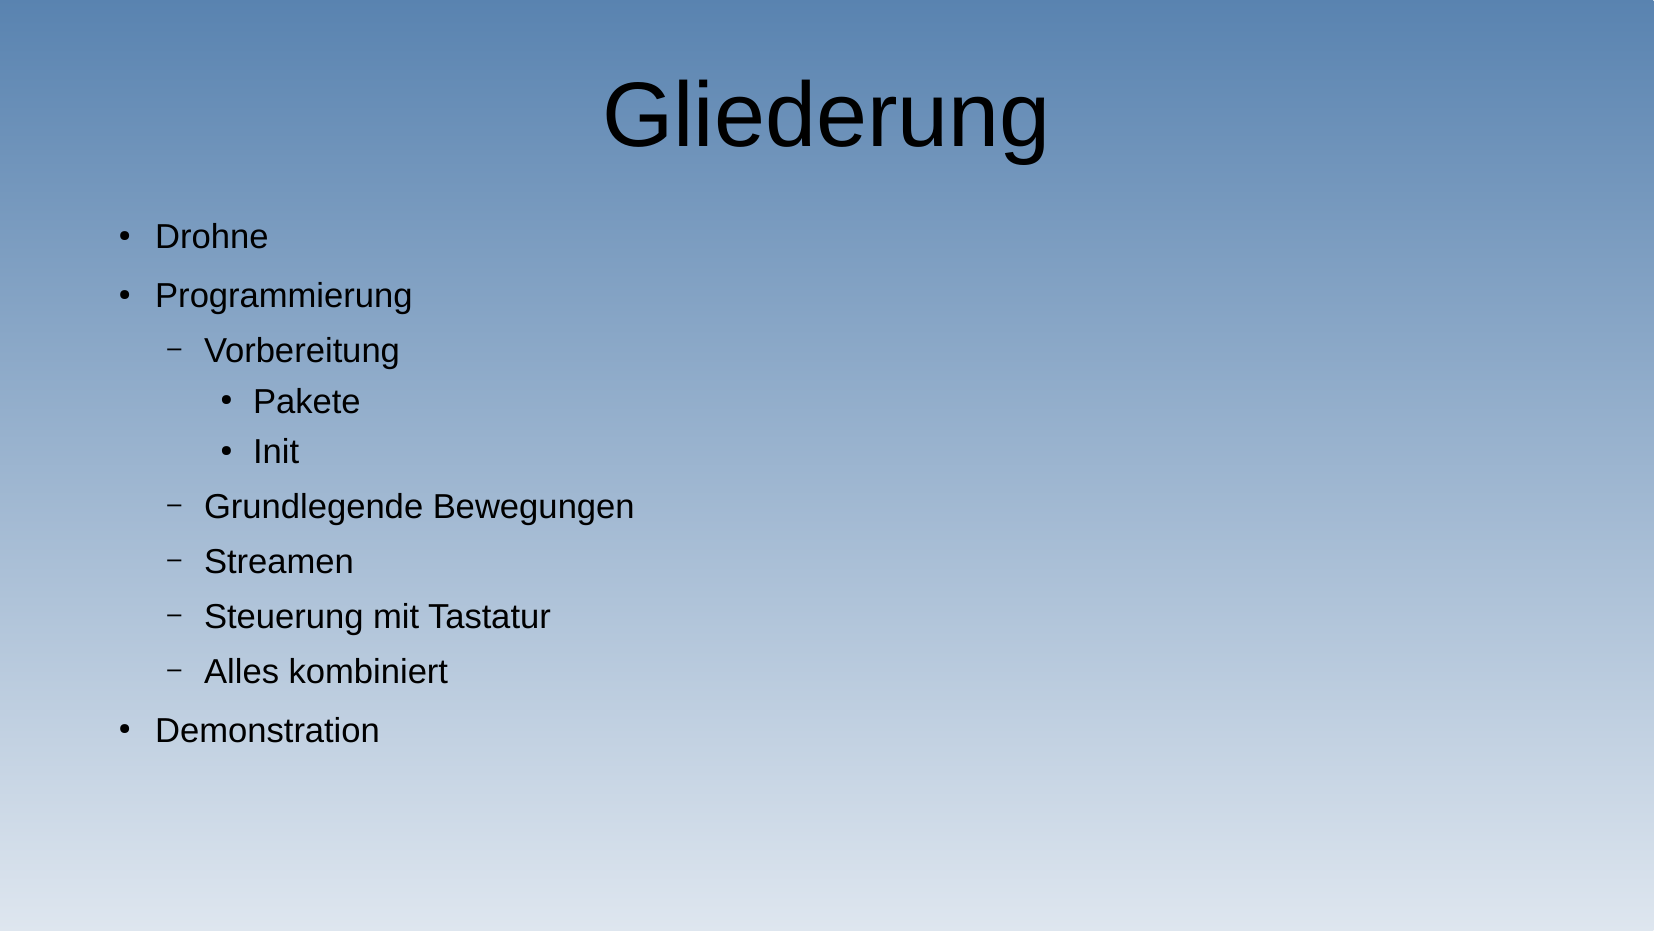

# Gliederung
Drohne
Programmierung
Vorbereitung
Pakete
Init
Grundlegende Bewegungen
Streamen
Steuerung mit Tastatur
Alles kombiniert
Demonstration